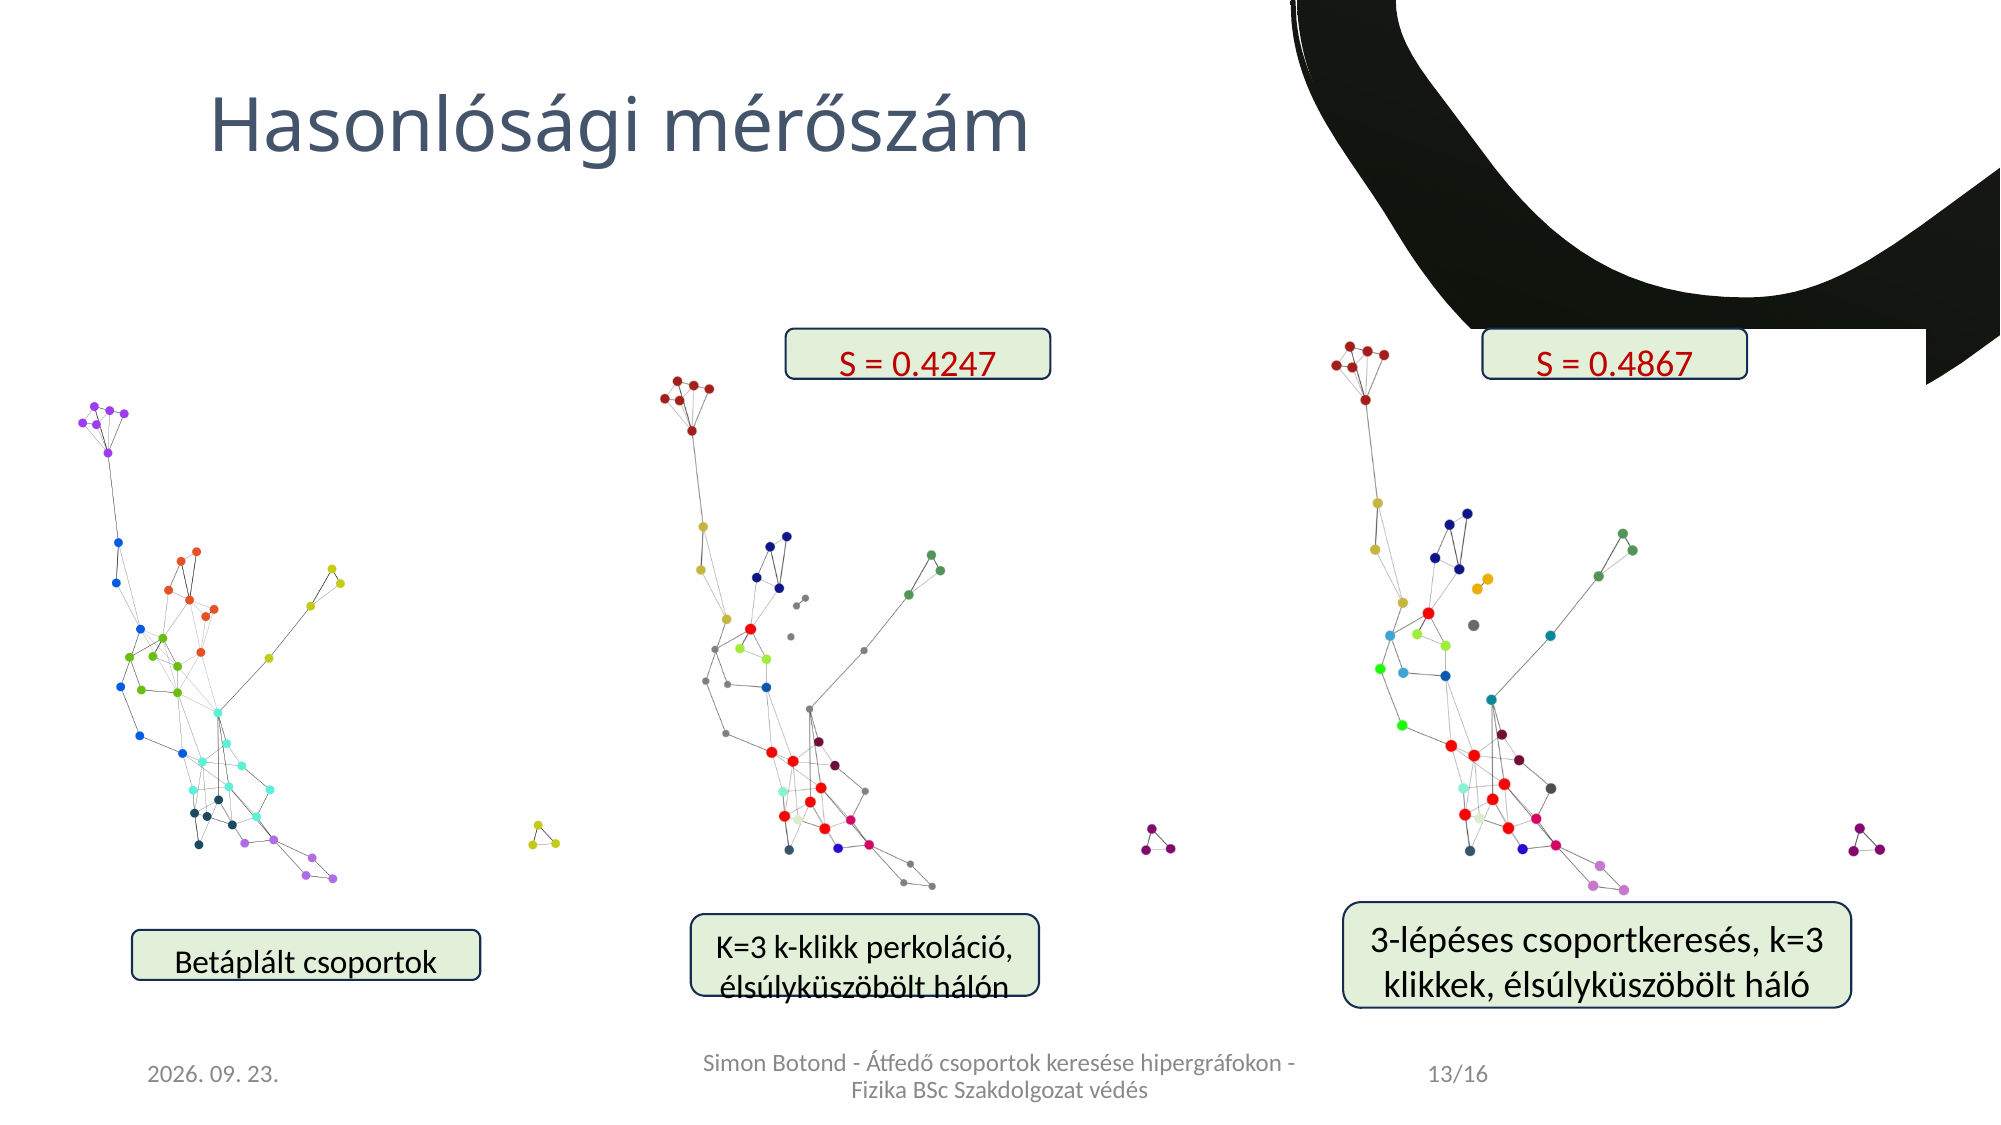

# Hasonlósági mérőszám
S = 0.4247
S = 0.4867
3-lépéses csoportkeresés, k=3 klikkek, élsúlyküszöbölt háló
K=3 k-klikk perkoláció, élsúlyküszöbölt hálón
Betáplált csoportok
Simon Botond - Átfedő csoportok keresése hipergráfokon - Fizika BSc Szakdolgozat védés
13/16